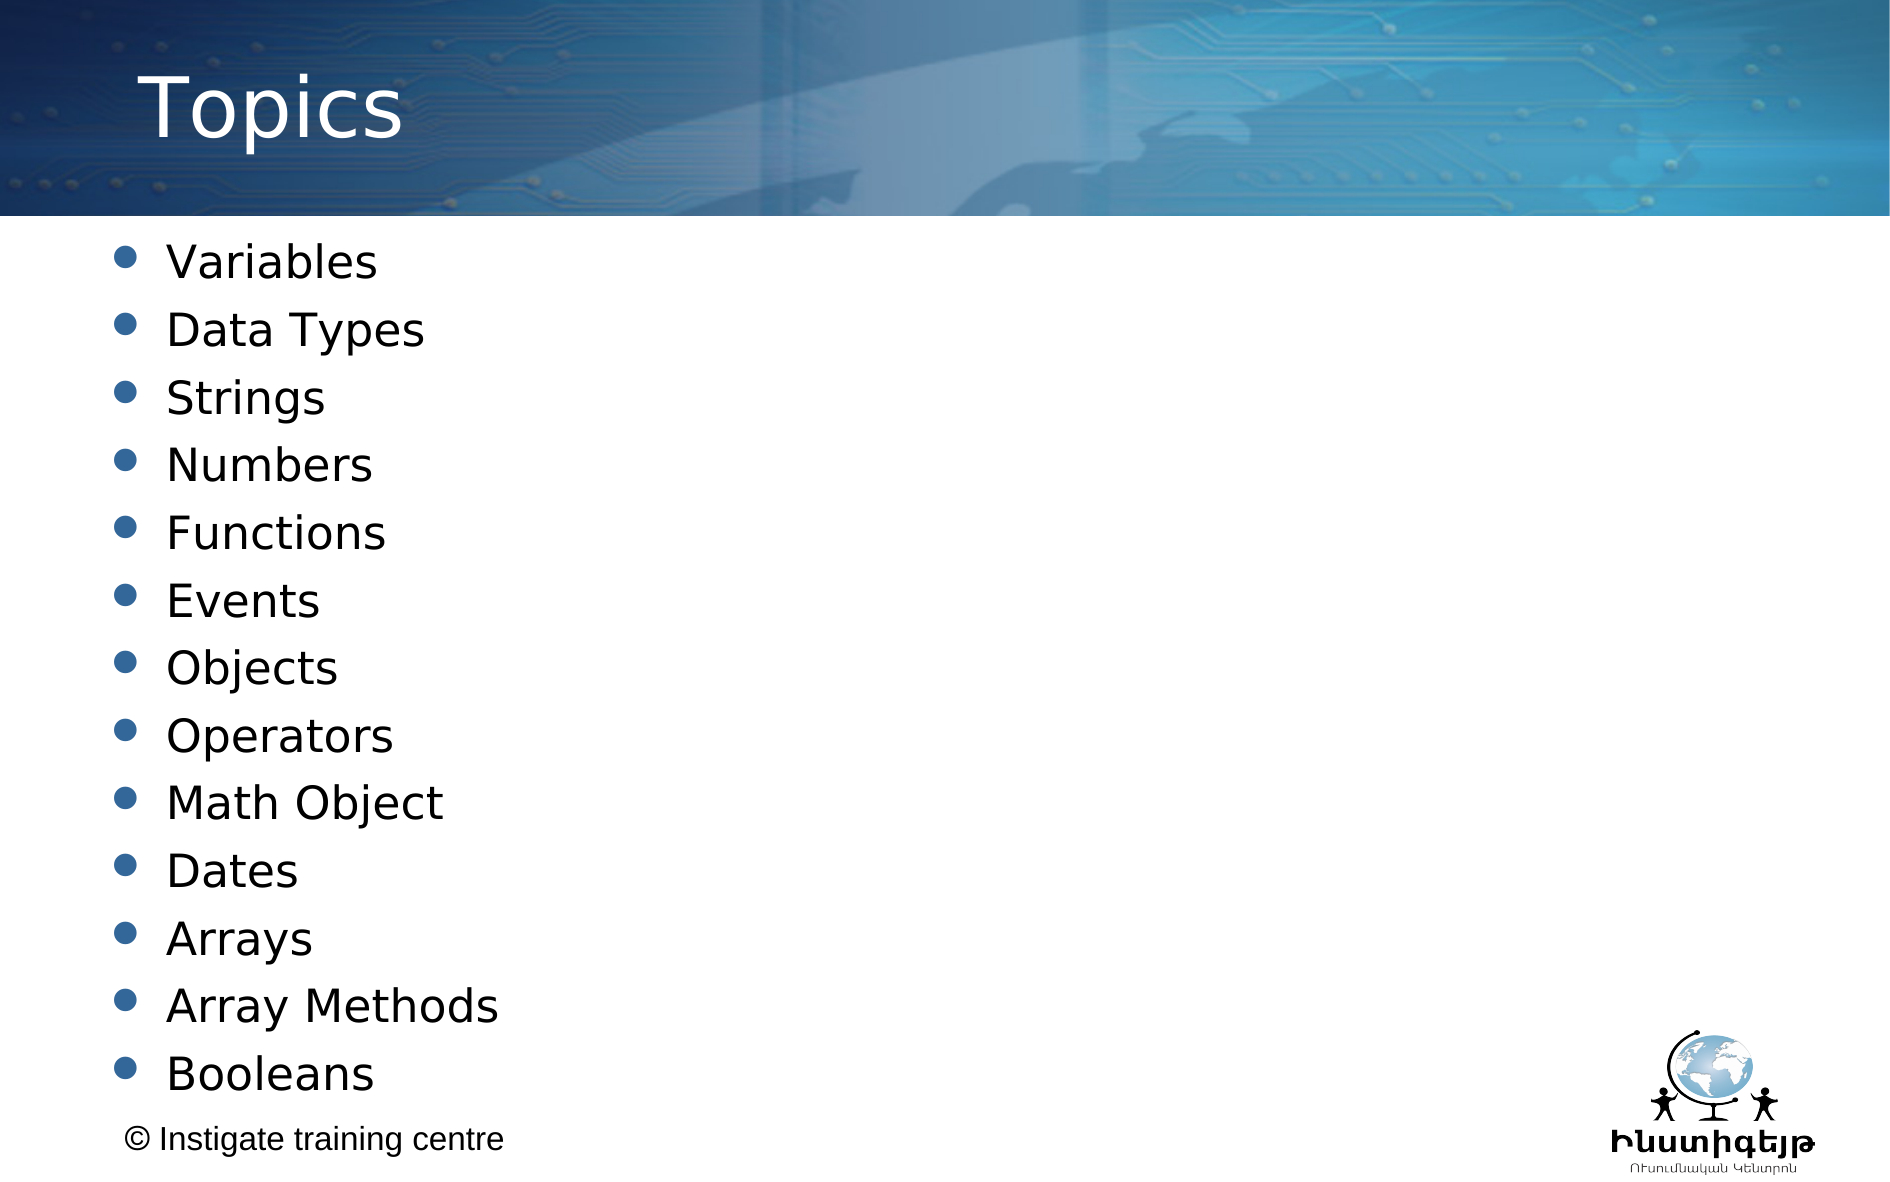

Topics
# Variables
Data Types
Strings
Numbers
Functions
Events
Objects
Operators
Math Object
Dates
Arrays
Array Methods
Booleans